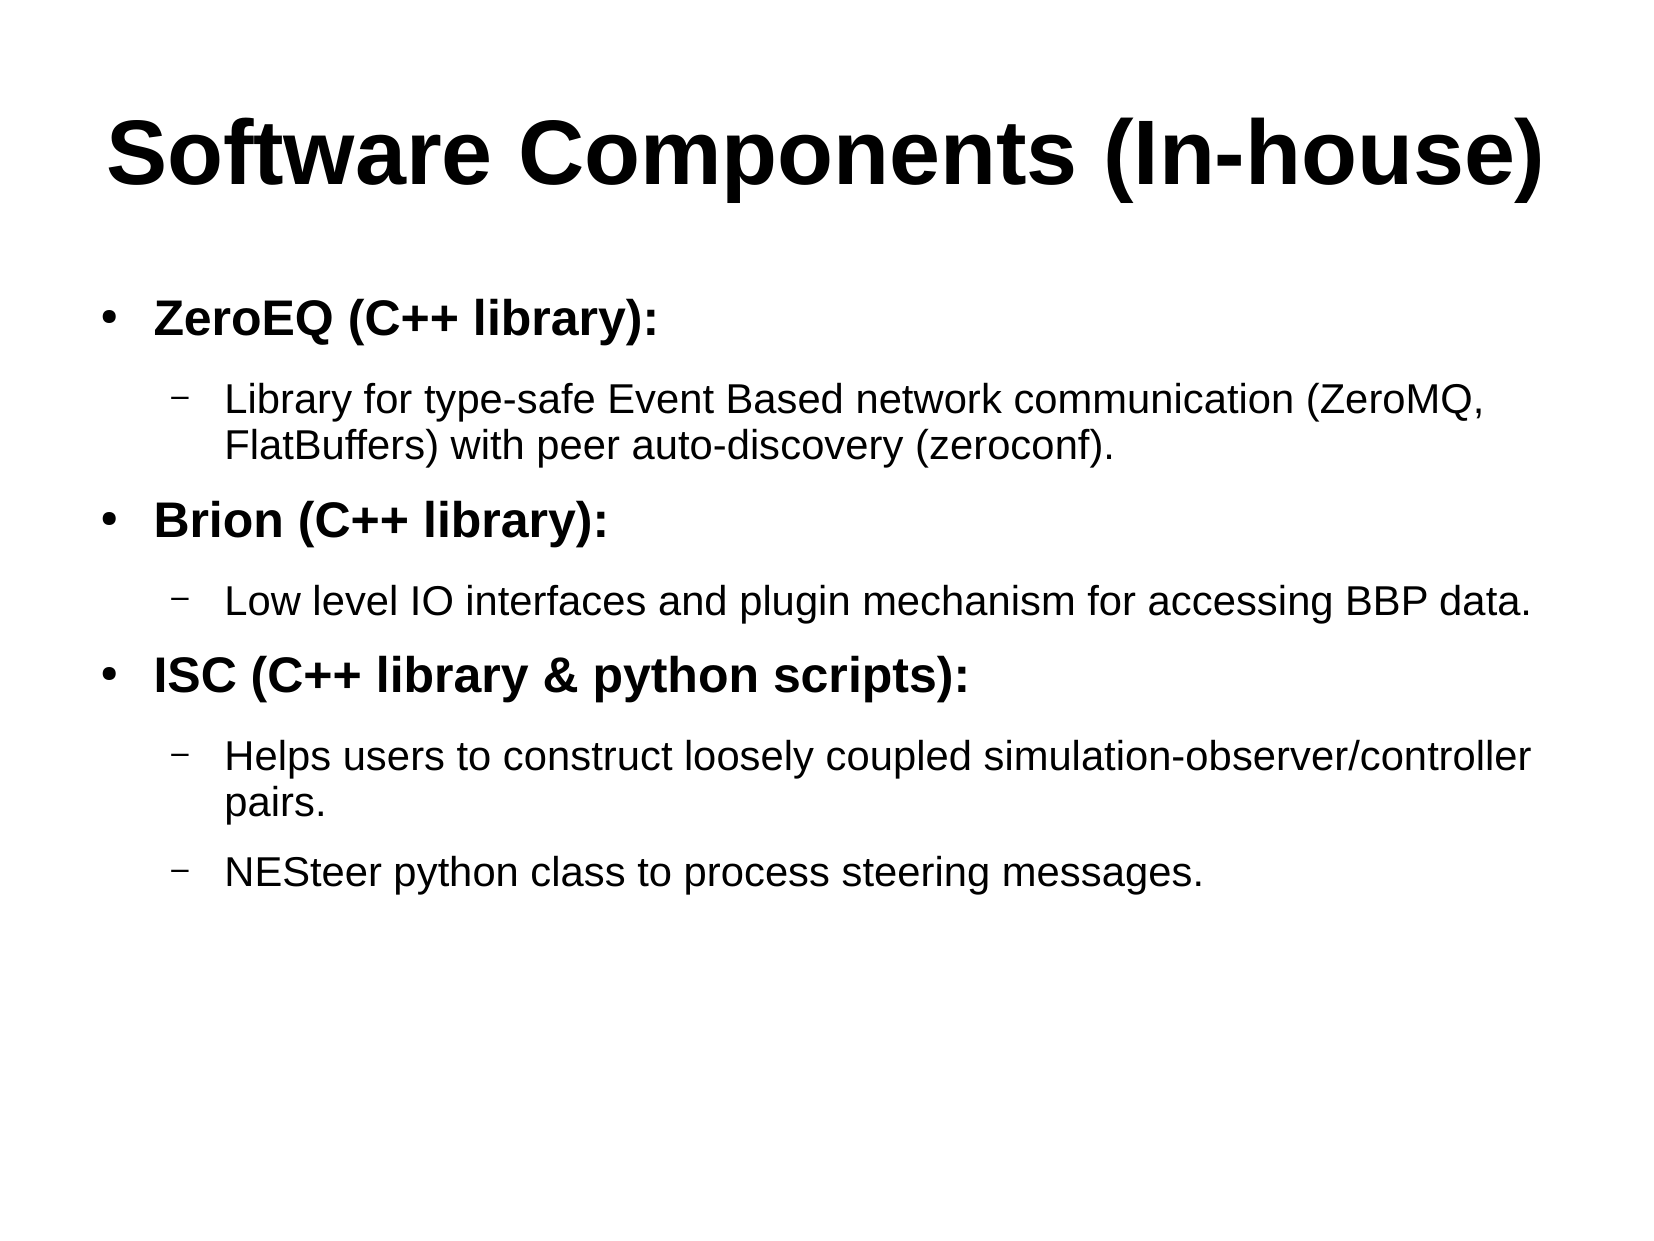

# Software Components (In-house)
ZeroEQ (C++ library):
Library for type-safe Event Based network communication (ZeroMQ, FlatBuffers) with peer auto-discovery (zeroconf).
Brion (C++ library):
Low level IO interfaces and plugin mechanism for accessing BBP data.
ISC (C++ library & python scripts):
Helps users to construct loosely coupled simulation-observer/controller pairs.
NESteer python class to process steering messages.